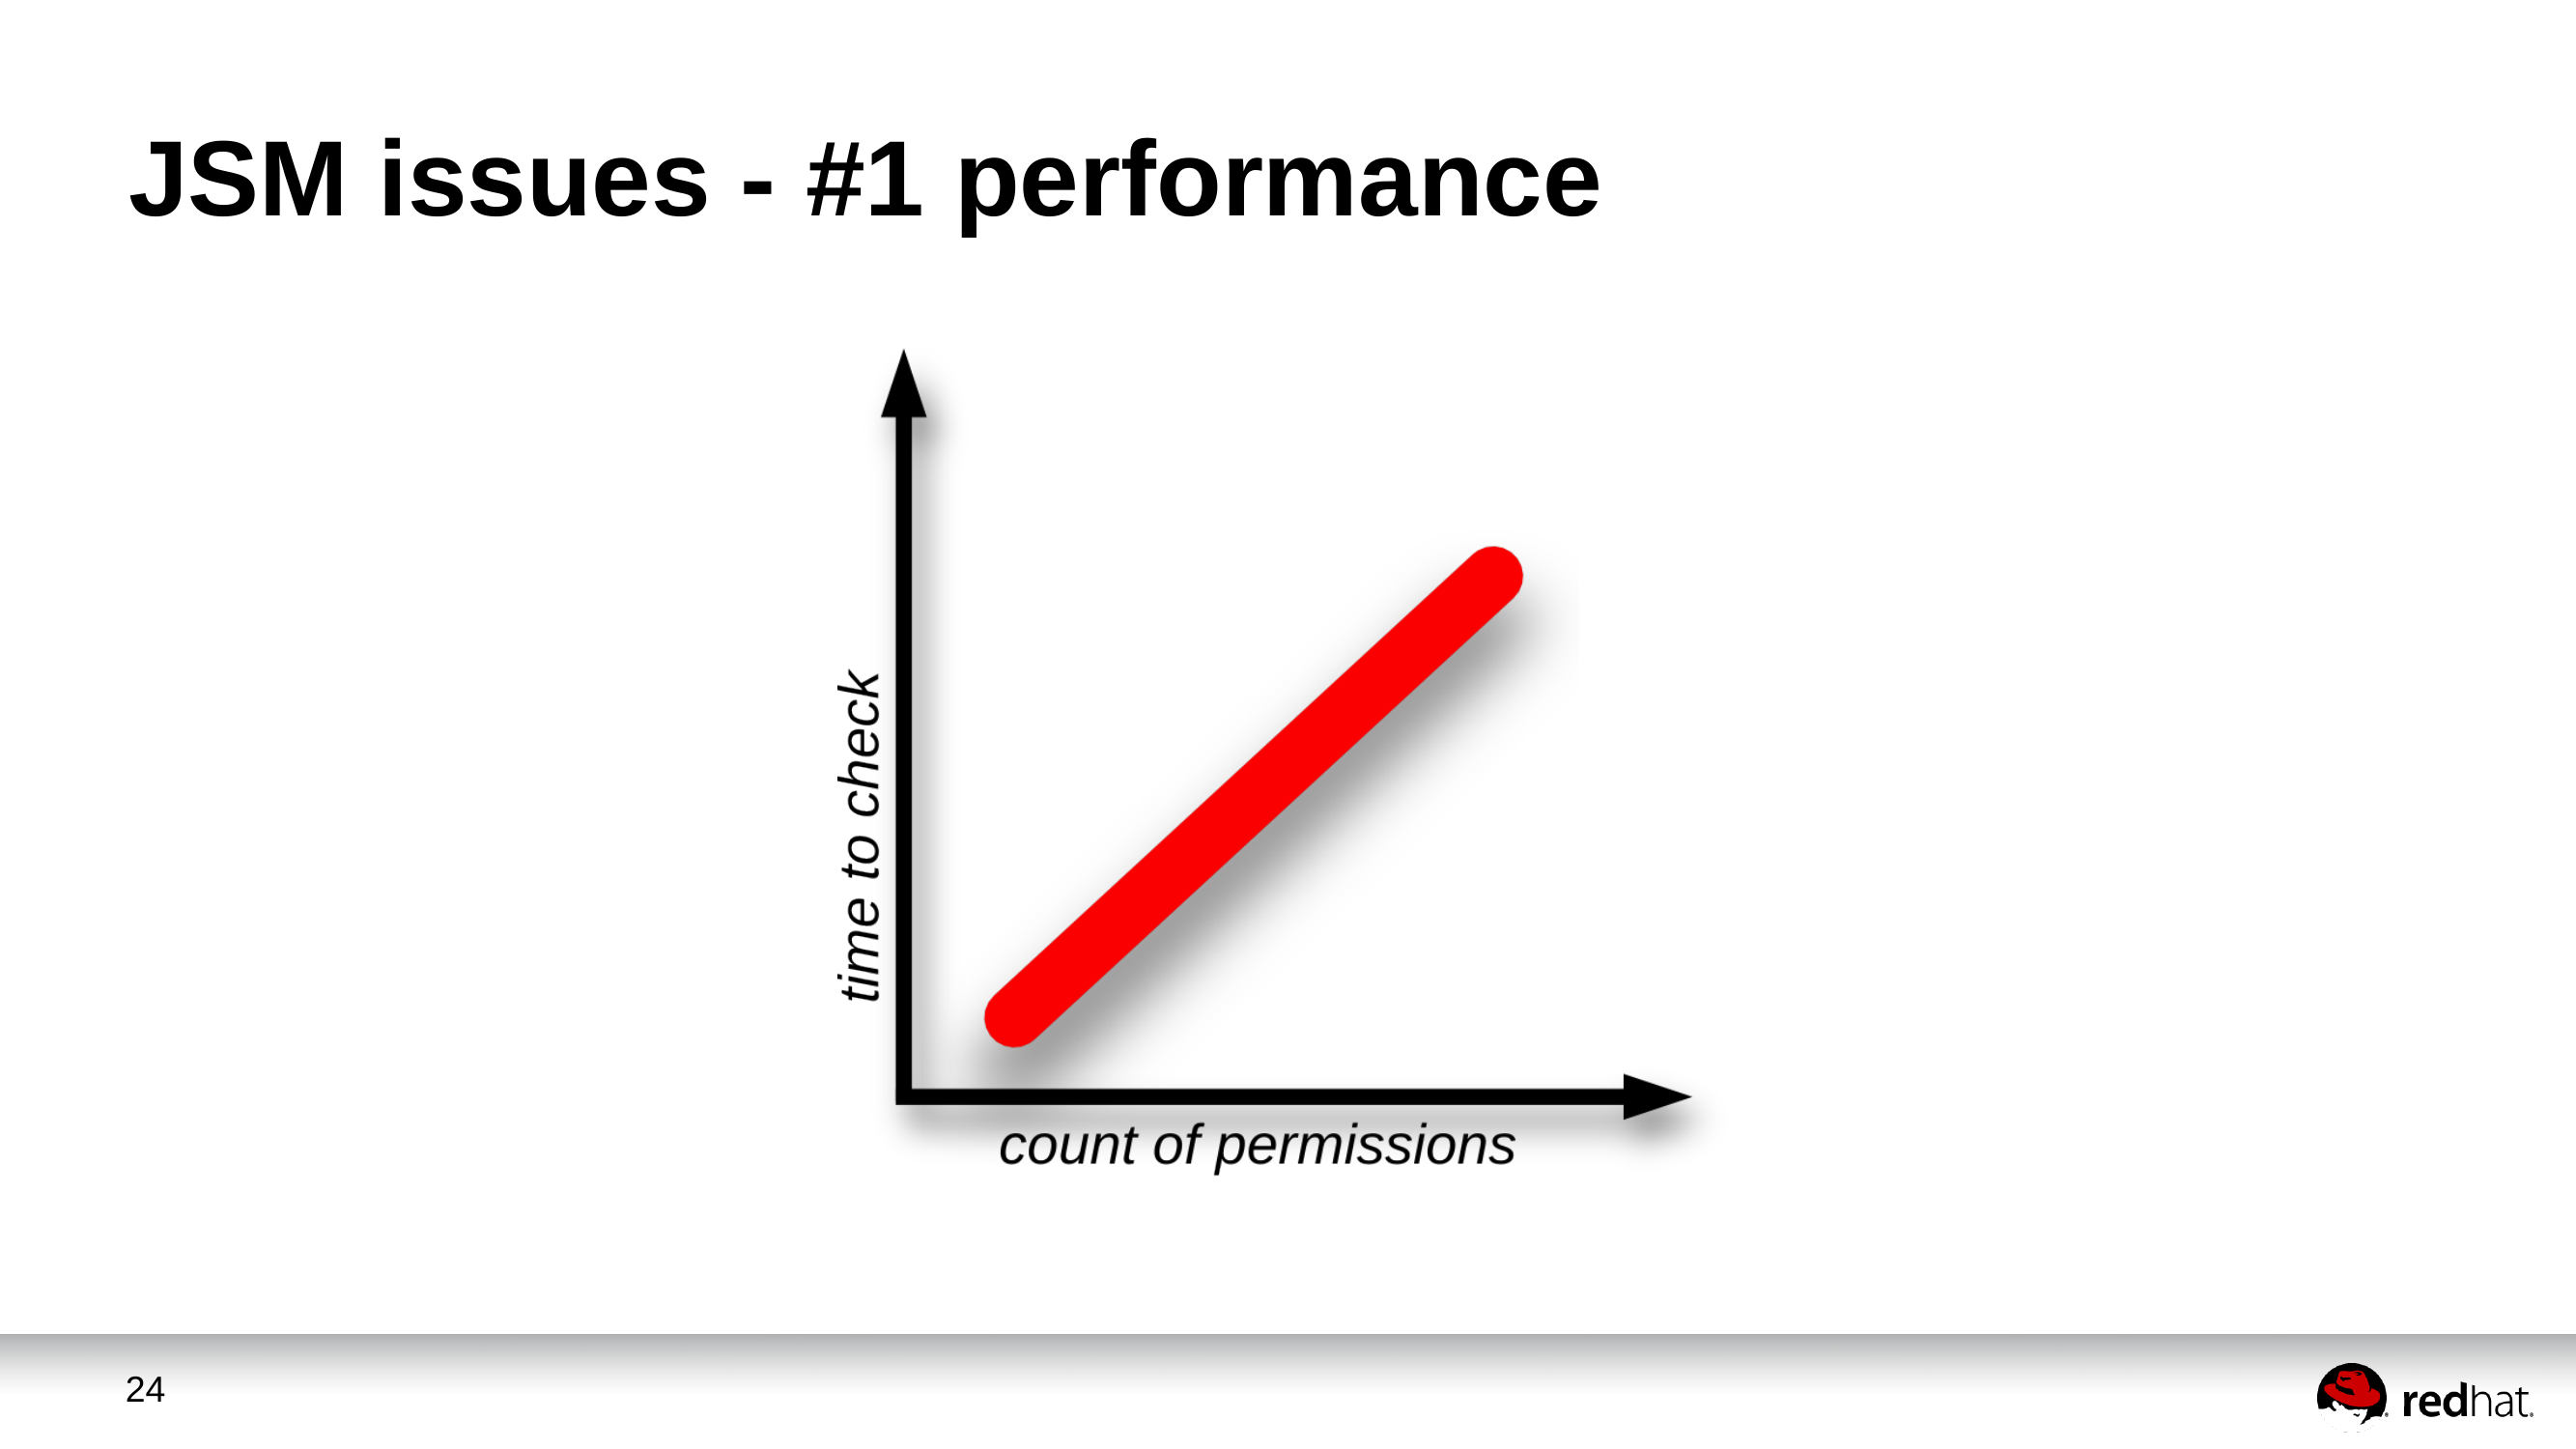

# JSM issues - #1 performance
24